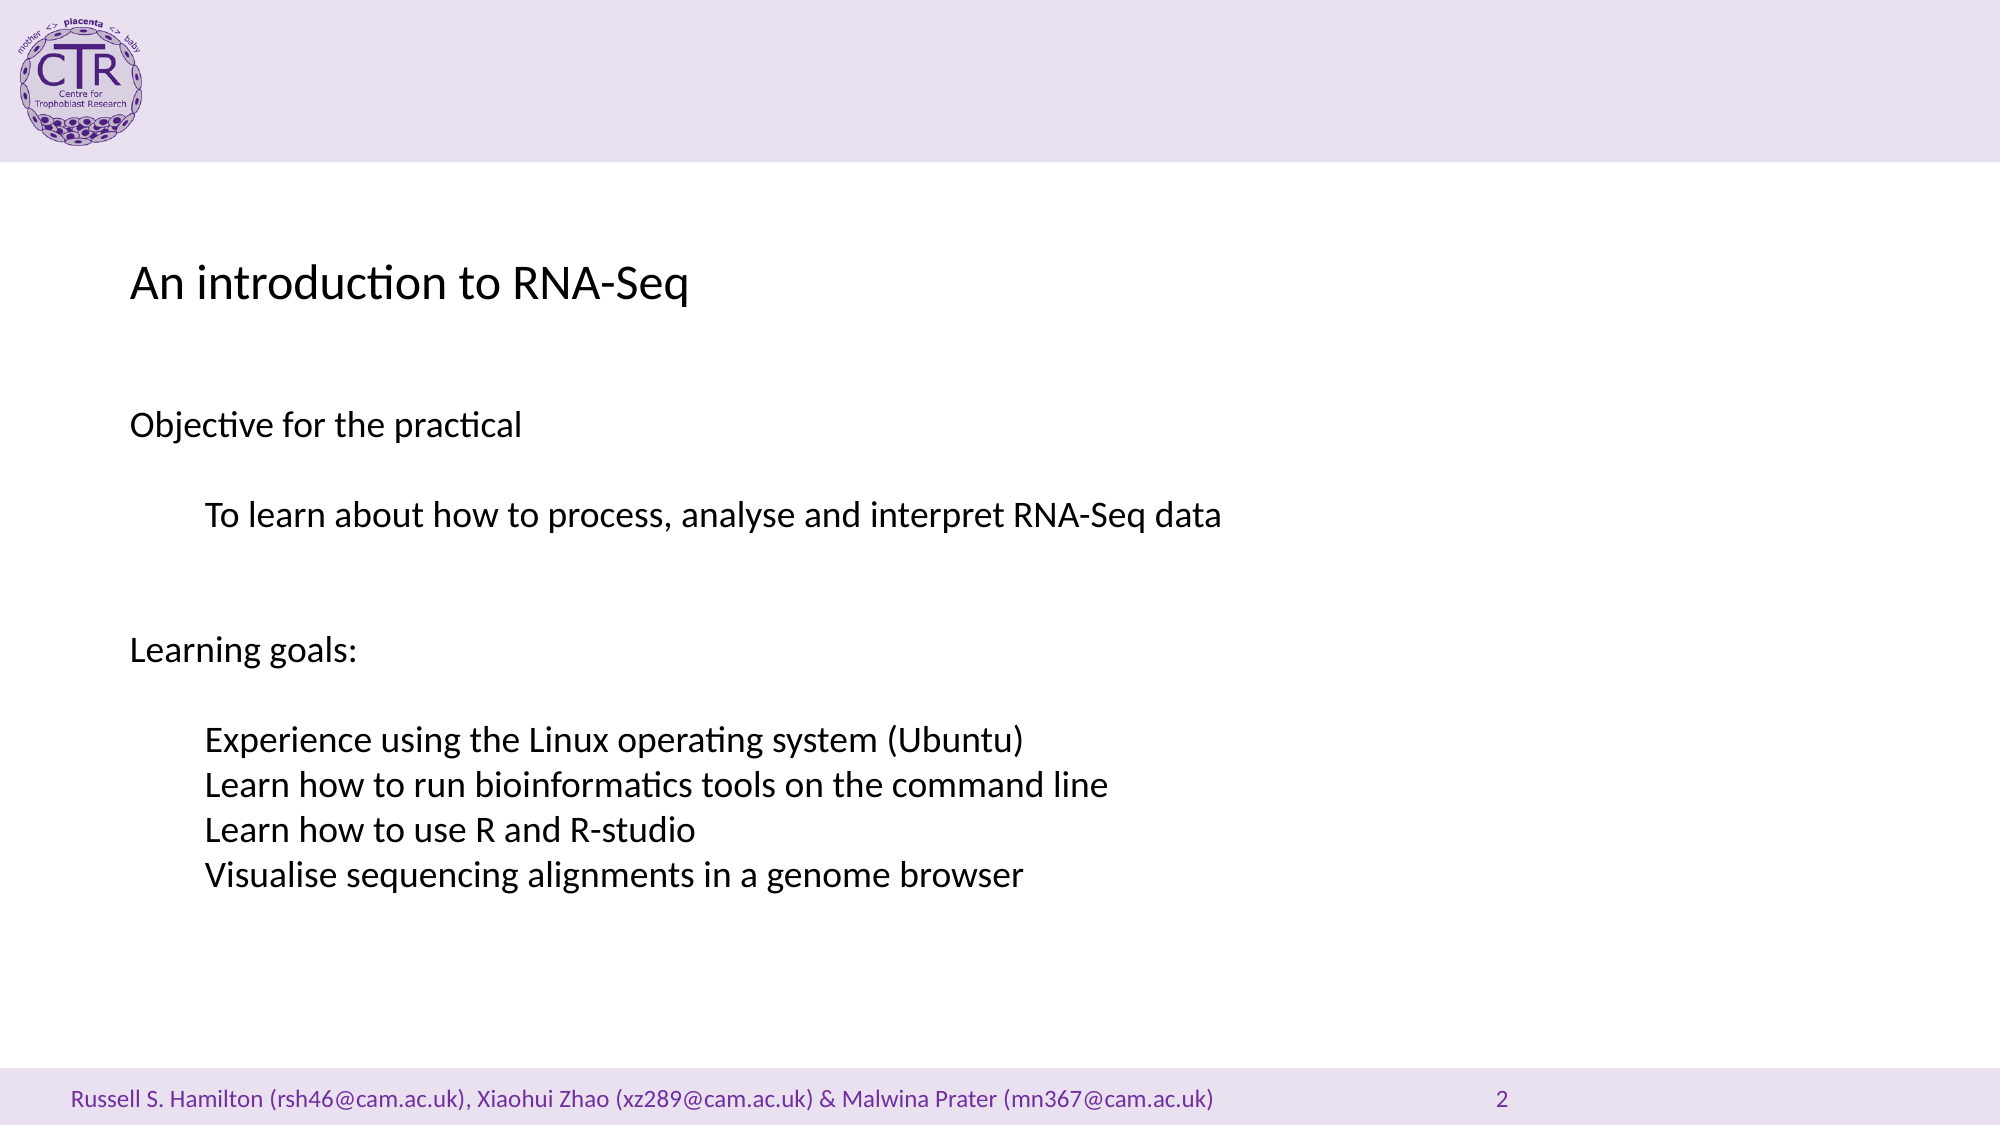

An introduction to RNA-Seq
Objective for the practical
	To learn about how to process, analyse and interpret RNA-Seq data
Learning goals:
	Experience using the Linux operating system (Ubuntu)
	Learn how to run bioinformatics tools on the command line
	Learn how to use R and R-studio
	Visualise sequencing alignments in a genome browser
Russell S. Hamilton (rsh46@cam.ac.uk), Xiaohui Zhao (xz289@cam.ac.uk) & Malwina Prater (mn367@cam.ac.uk)